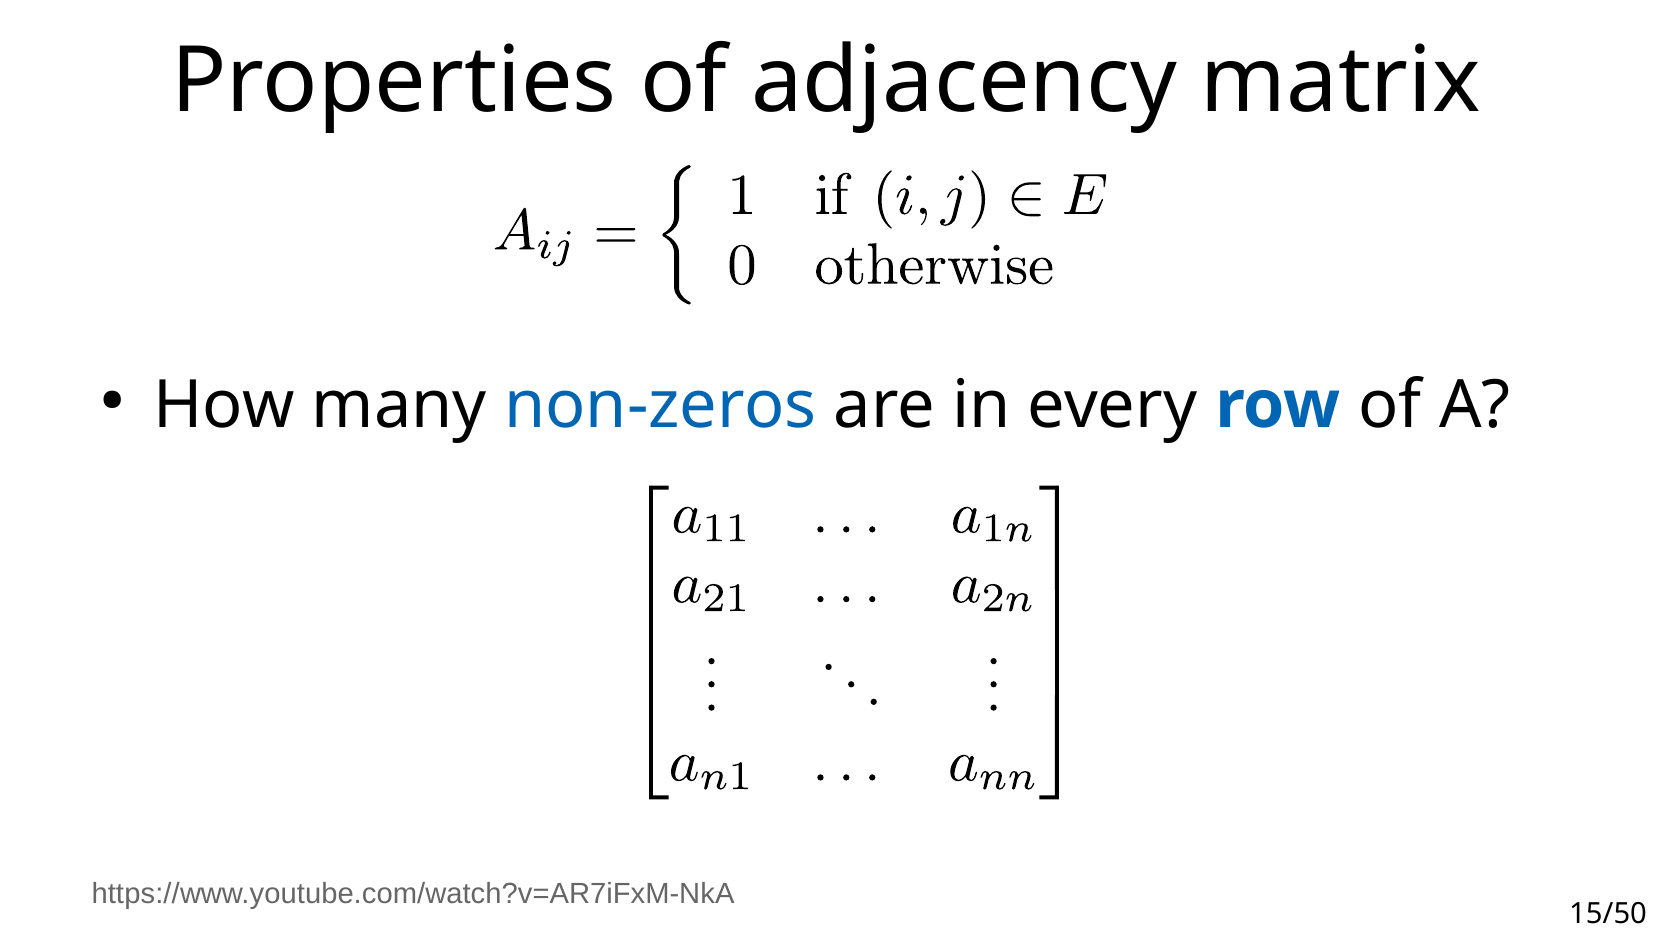

# Properties of adjacency matrix
How many non-zeros are in every row of A?
https://www.youtube.com/watch?v=AR7iFxM-NkA
15